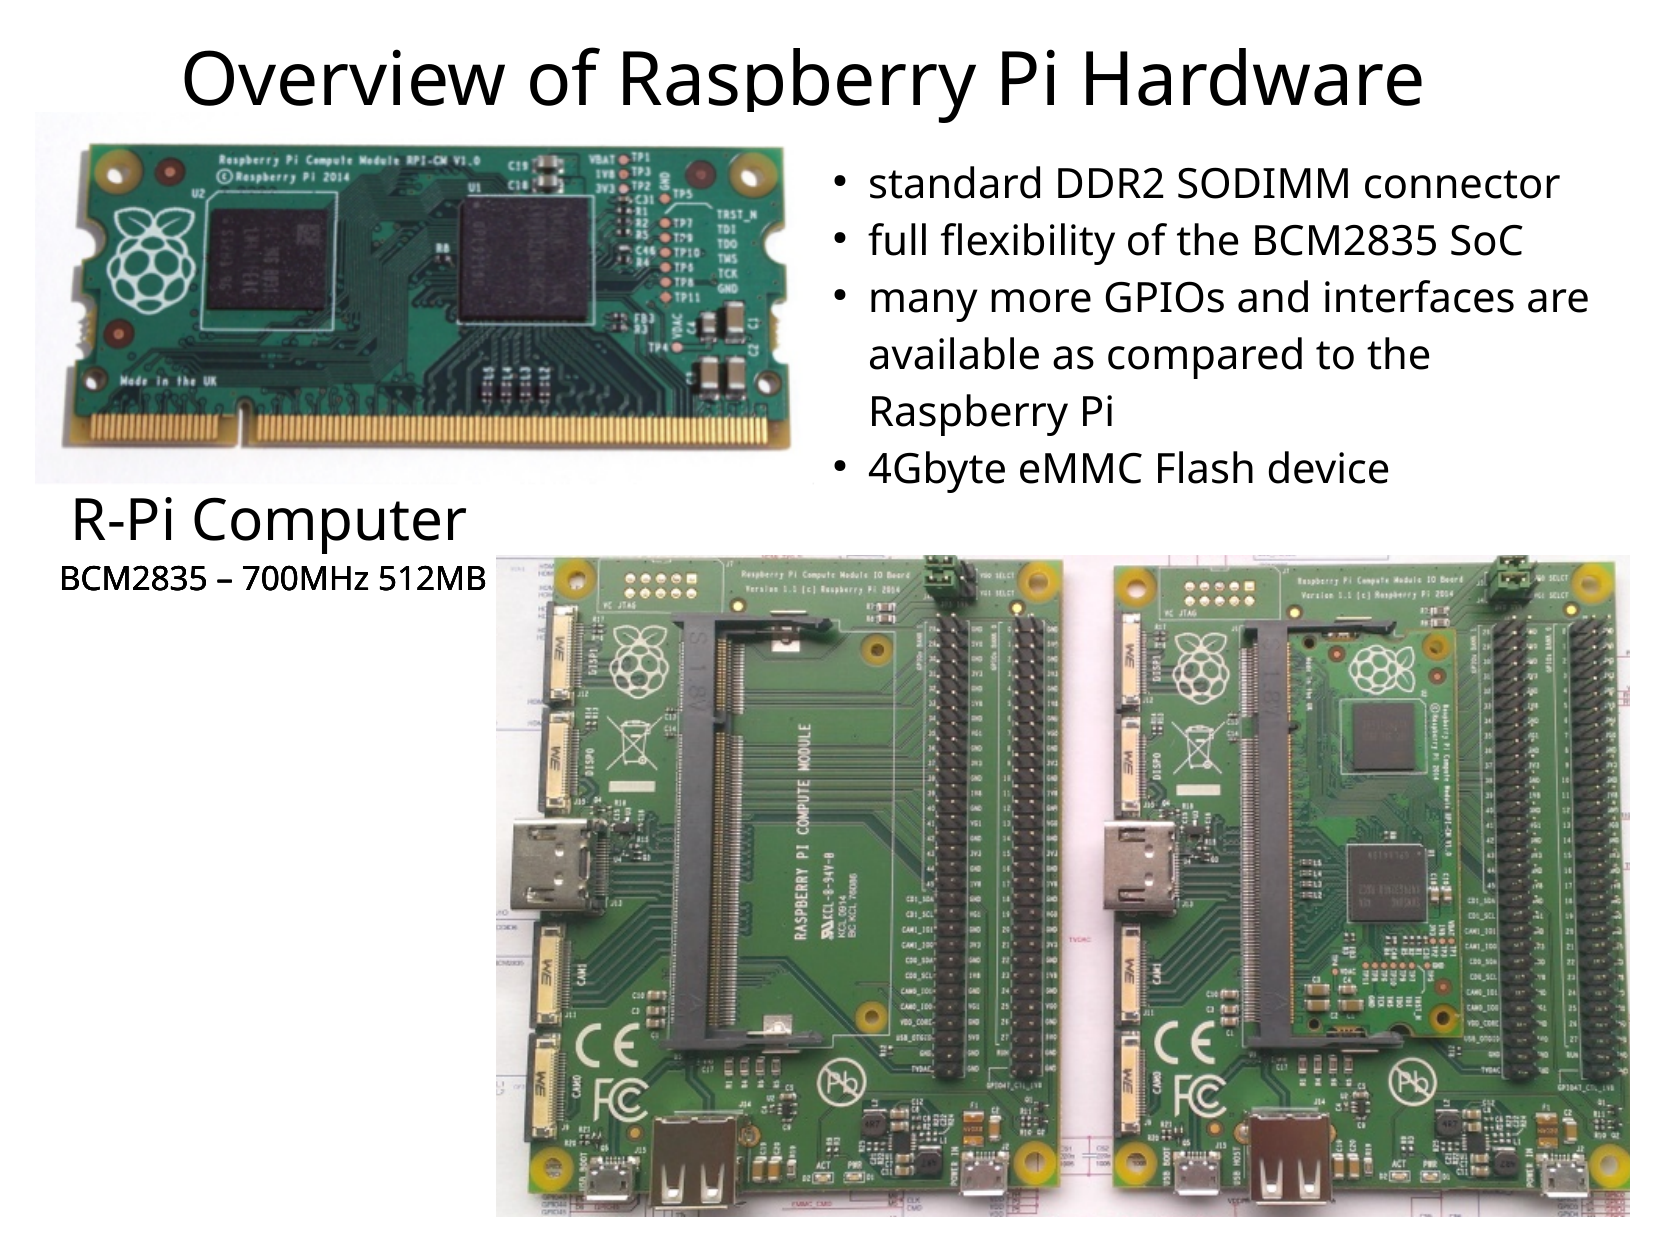

# Overview of Raspberry Pi Hardware
standard DDR2 SODIMM connector
full flexibility of the BCM2835 SoC
many more GPIOs and interfaces are available as compared to the Raspberry Pi
4Gbyte eMMC Flash device
R-Pi Computer
BCM2835 – 700MHz 512MB
BCM2835 – 700MHz 512MB
BCM2835 – 700MHz 512MB
BCM2835 – 700MHz 512MB